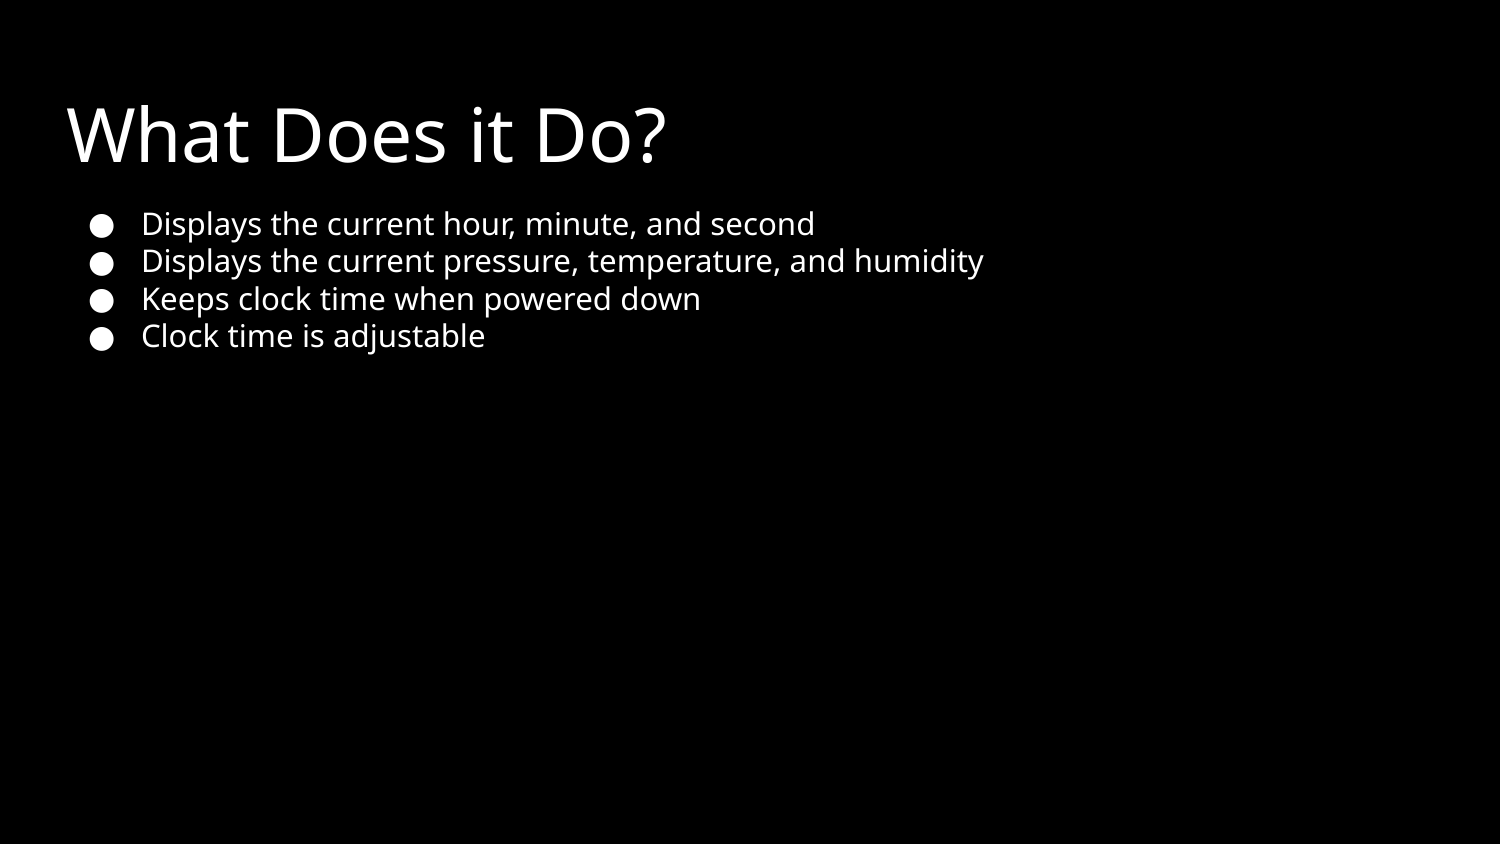

What Does it Do?
# Displays the current hour, minute, and second
Displays the current pressure, temperature, and humidity
Keeps clock time when powered down
Clock time is adjustable